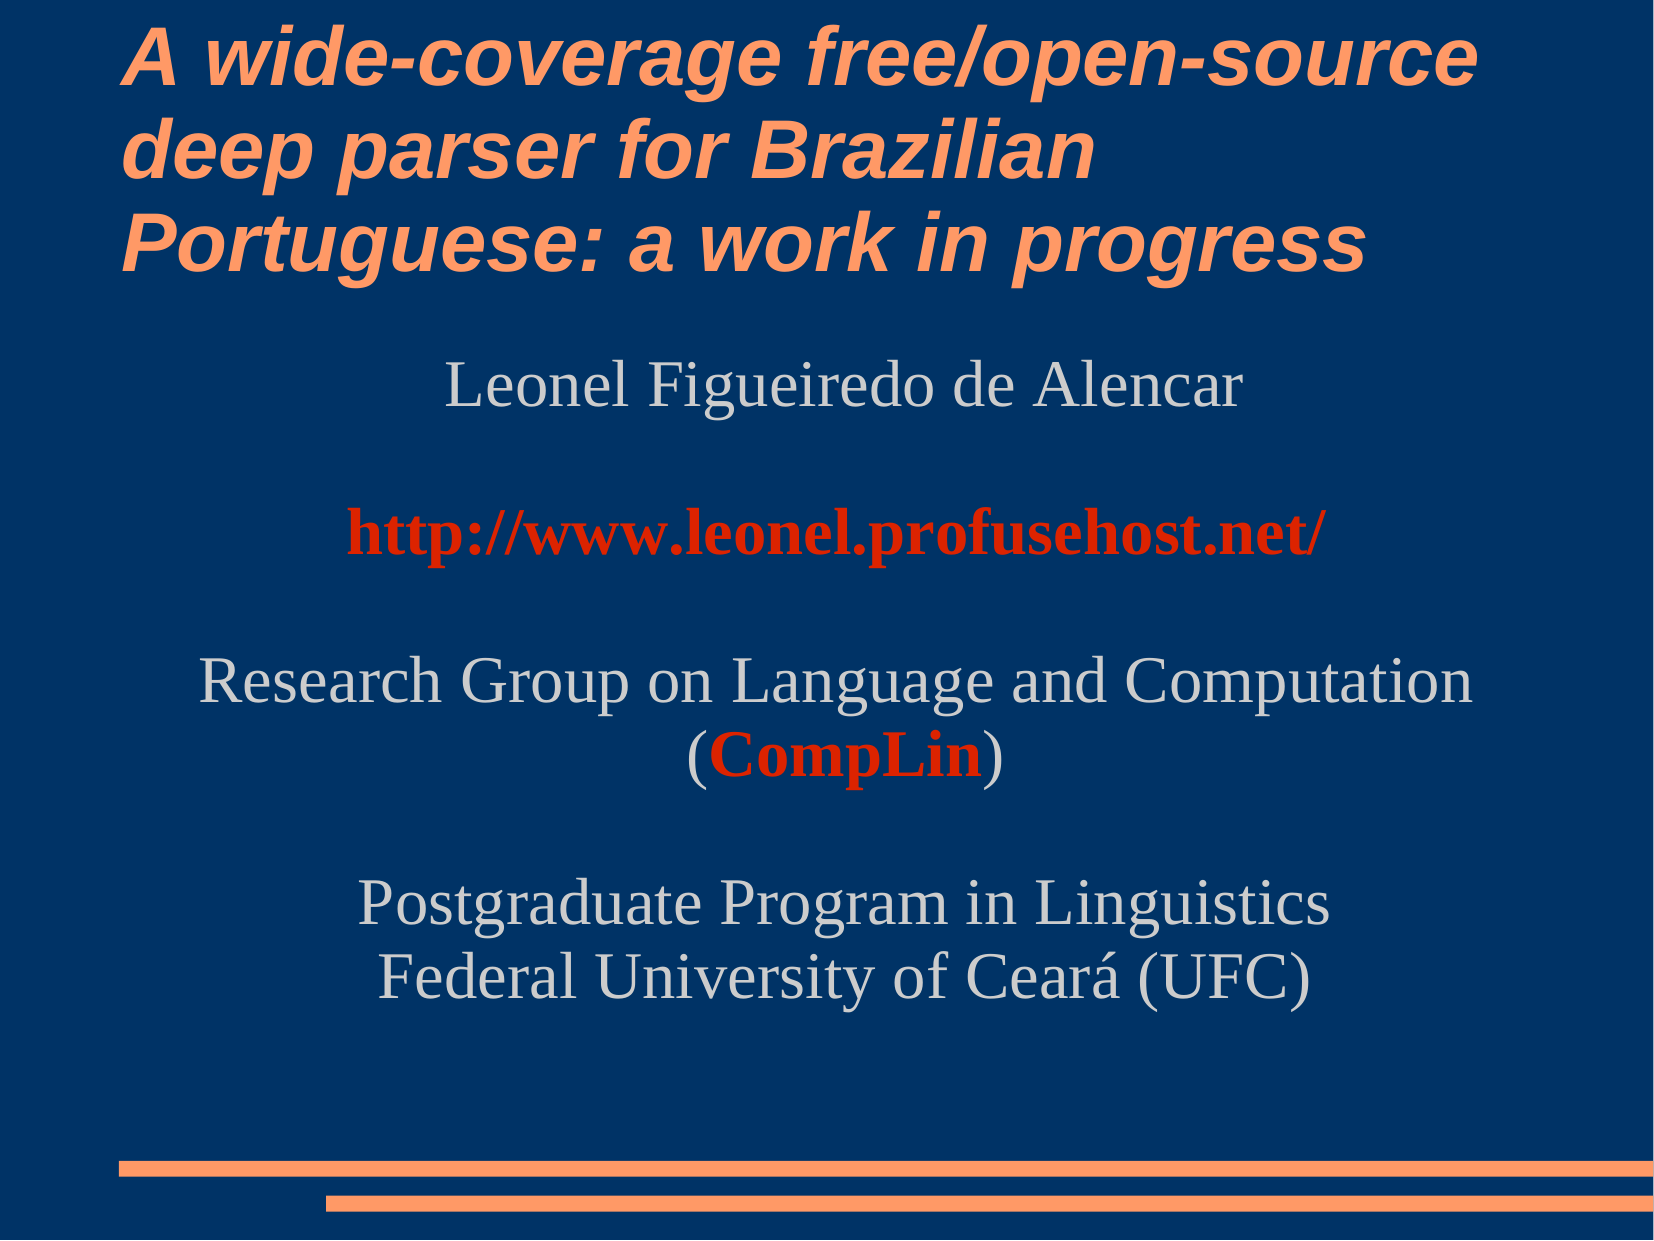

# A wide-coverage free/open-source deep parser for Brazilian Portuguese: a work in progress
Leonel Figueiredo de Alencar
http://www.leonel.profusehost.net/
Research Group on Language and Computation
(CompLin)
Postgraduate Program in Linguistics
Federal University of Ceará (UFC)